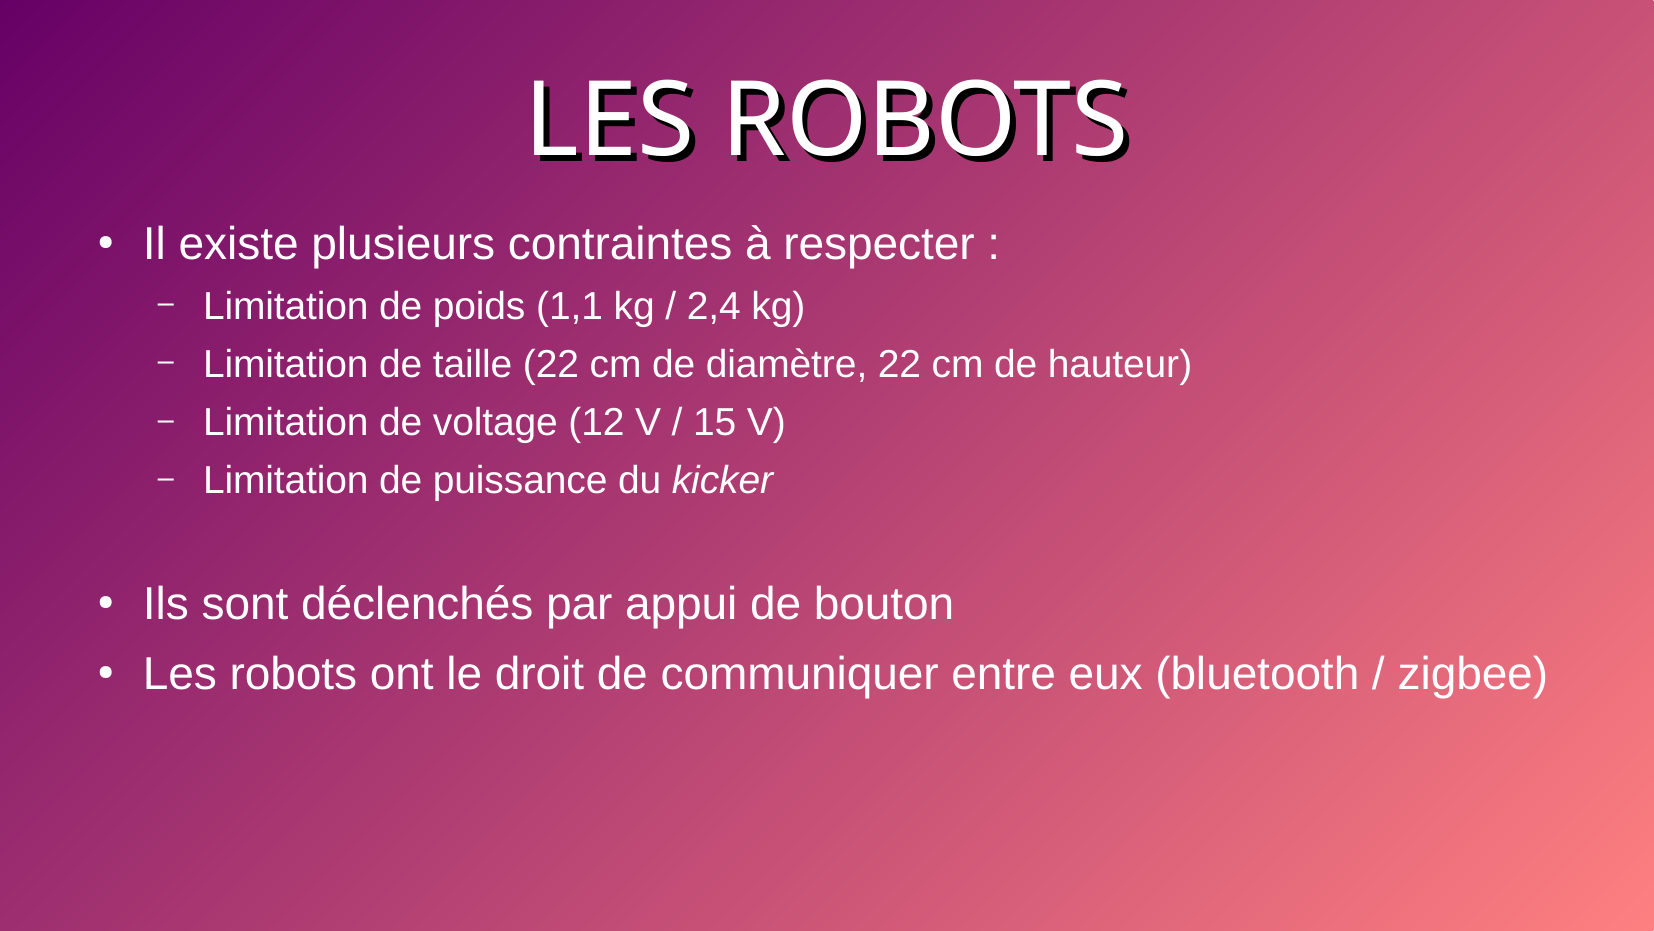

# LES ROBOTS
Il existe plusieurs contraintes à respecter :
Limitation de poids (1,1 kg / 2,4 kg)
Limitation de taille (22 cm de diamètre, 22 cm de hauteur)
Limitation de voltage (12 V / 15 V)
Limitation de puissance du kicker
Ils sont déclenchés par appui de bouton
Les robots ont le droit de communiquer entre eux (bluetooth / zigbee)